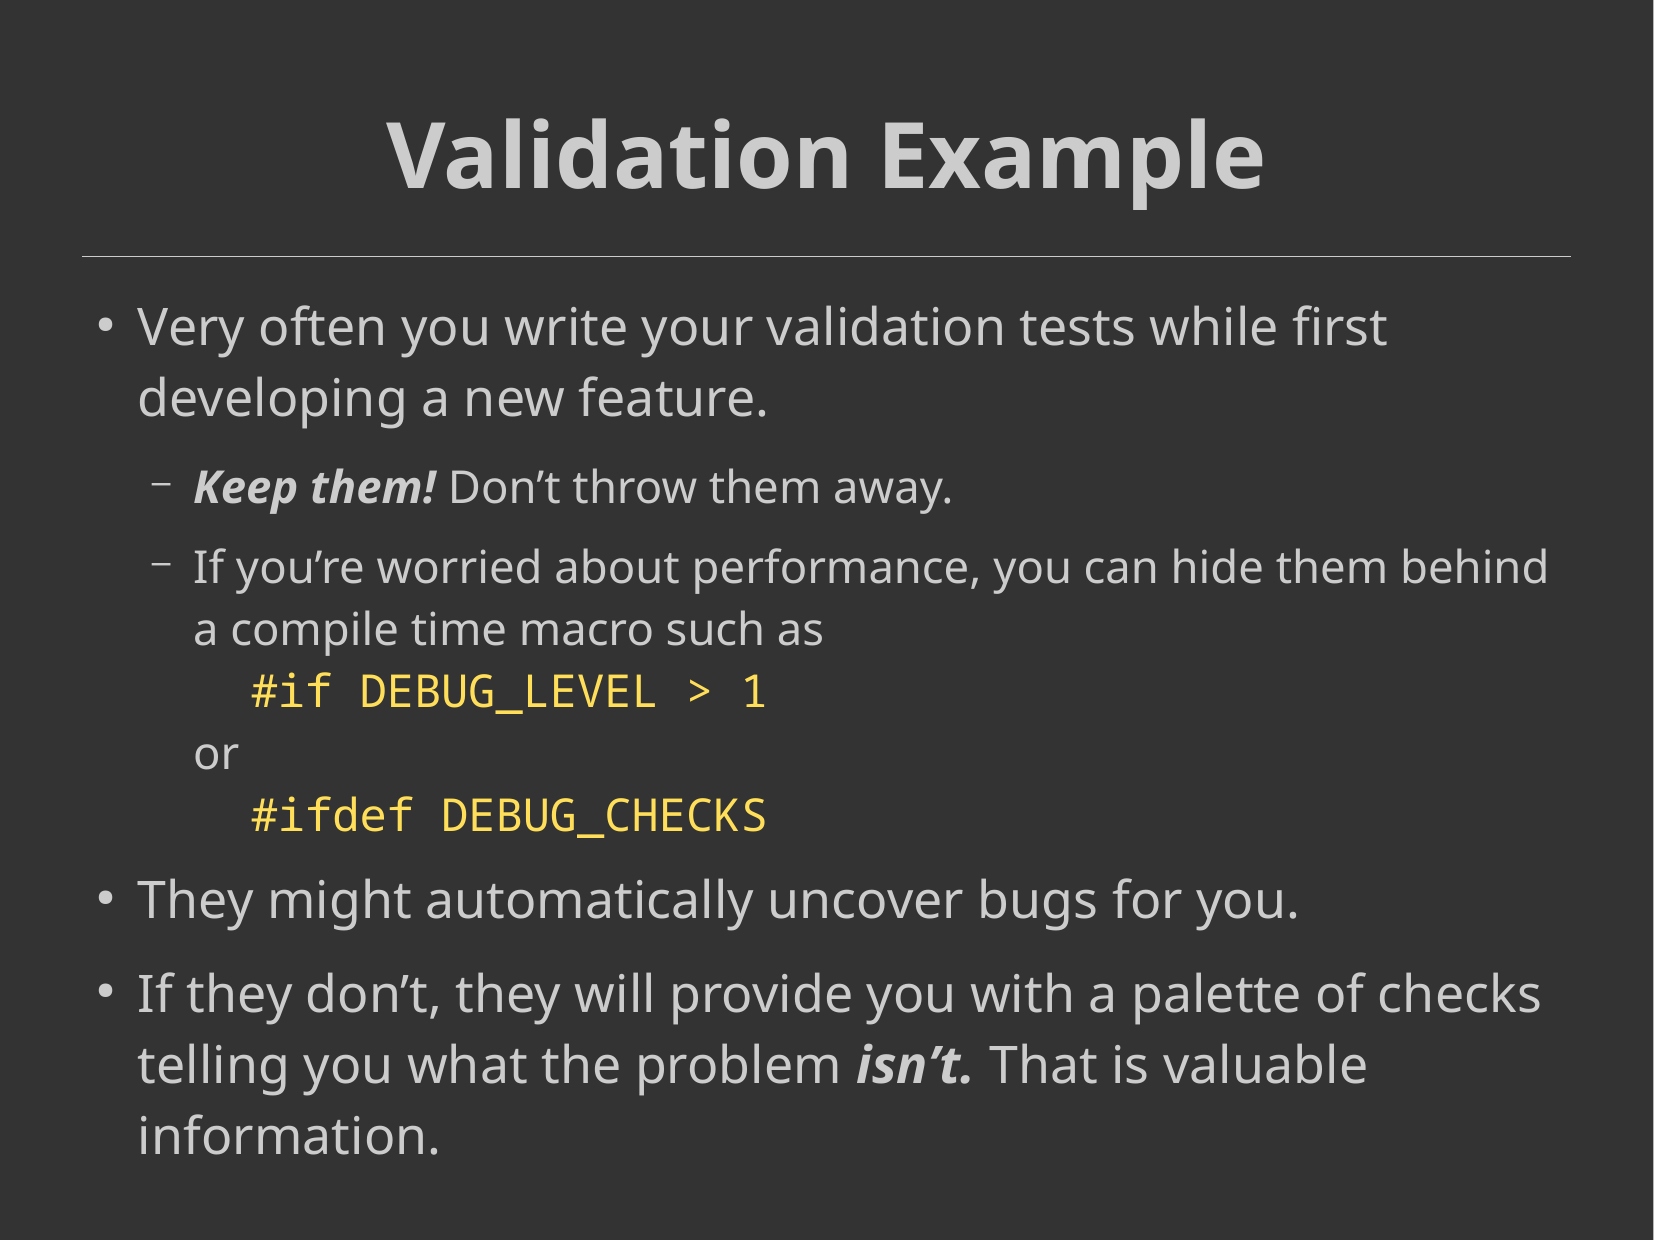

# Validation Example
Very often you write your validation tests while first developing a new feature.
Keep them! Don’t throw them away.
If you’re worried about performance, you can hide them behind a compile time macro such as
	#if DEBUG_LEVEL > 1
or
	#ifdef DEBUG_CHECKS
They might automatically uncover bugs for you.
If they don’t, they will provide you with a palette of checks telling you what the problem isn’t. That is valuable information.